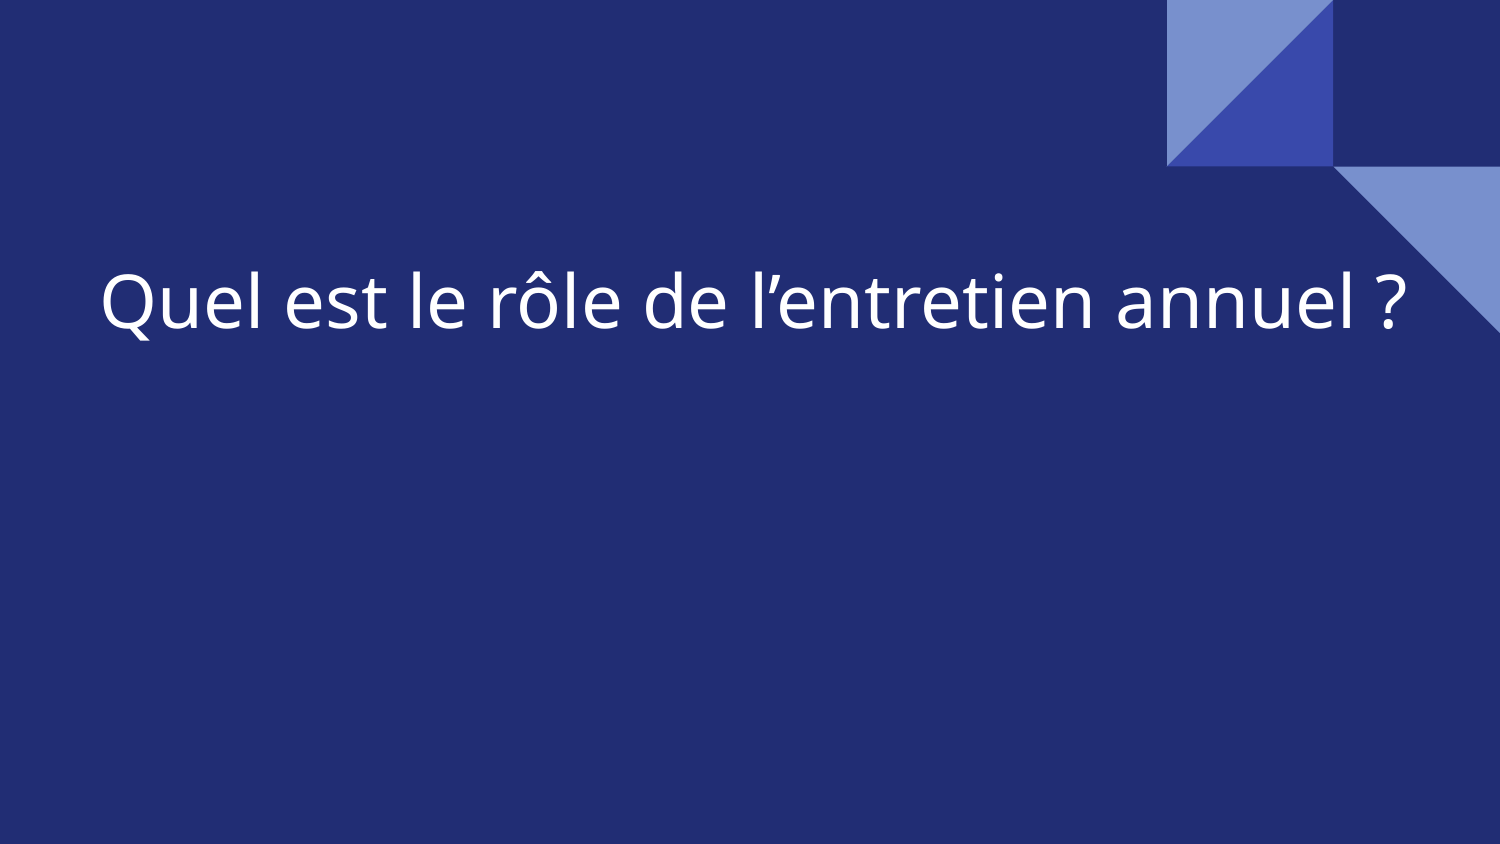

# Quel est le rôle de l’entretien annuel ?